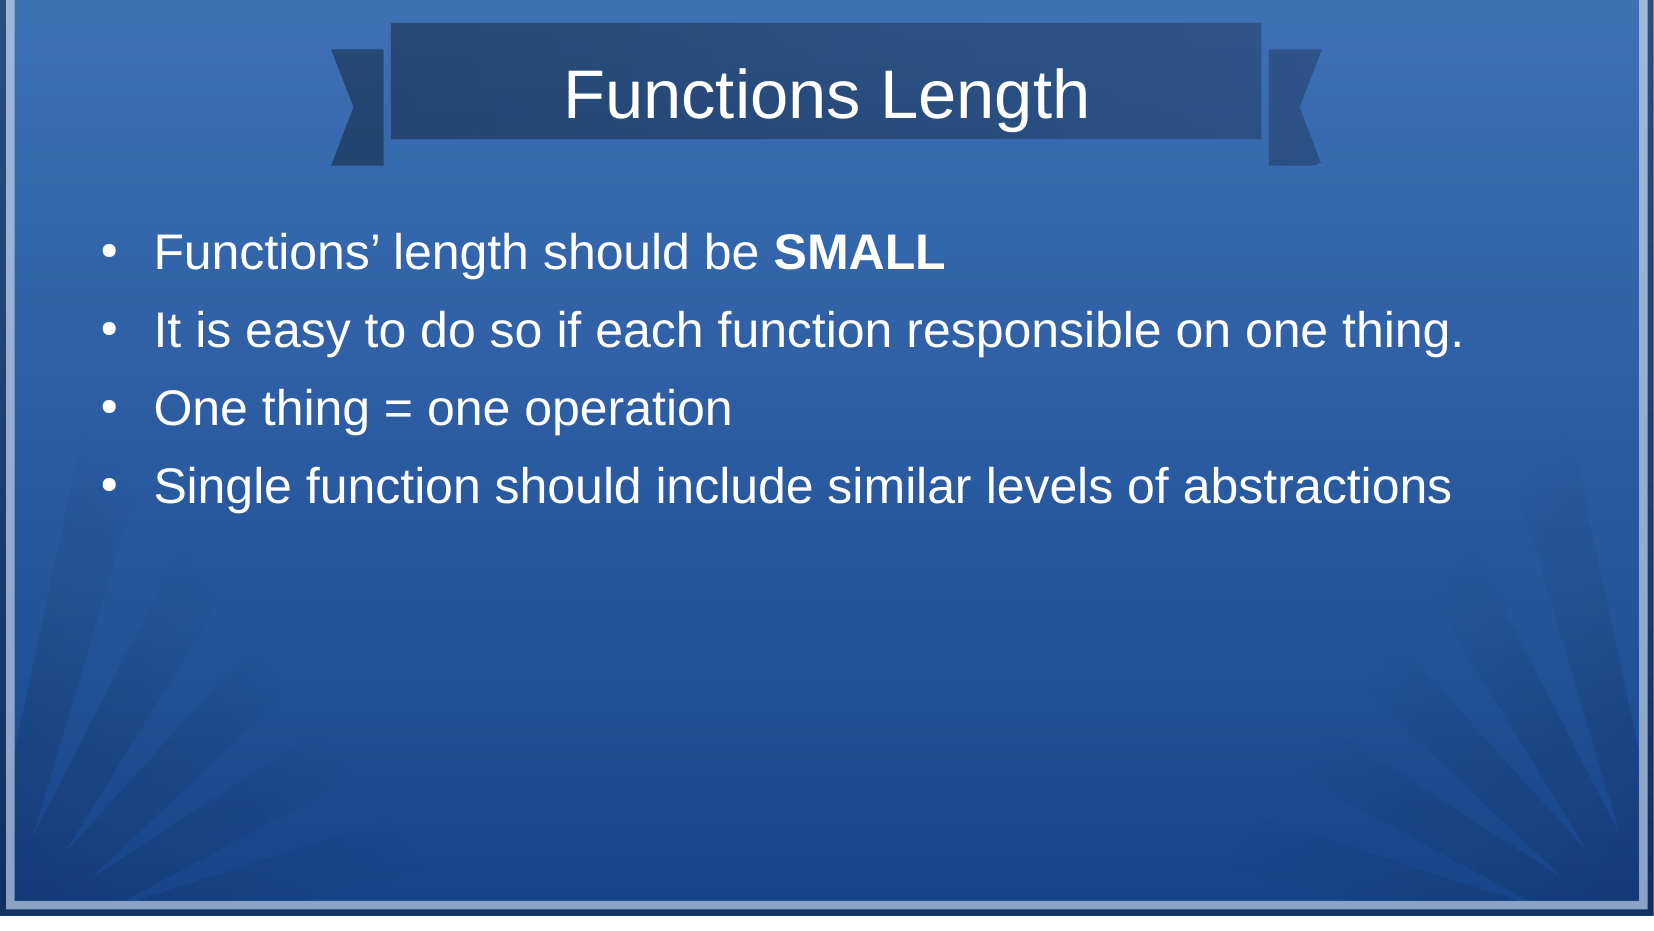

# Functions Length
Functions’ length should be SMALL
It is easy to do so if each function responsible on one thing.
One thing = one operation
Single function should include similar levels of abstractions